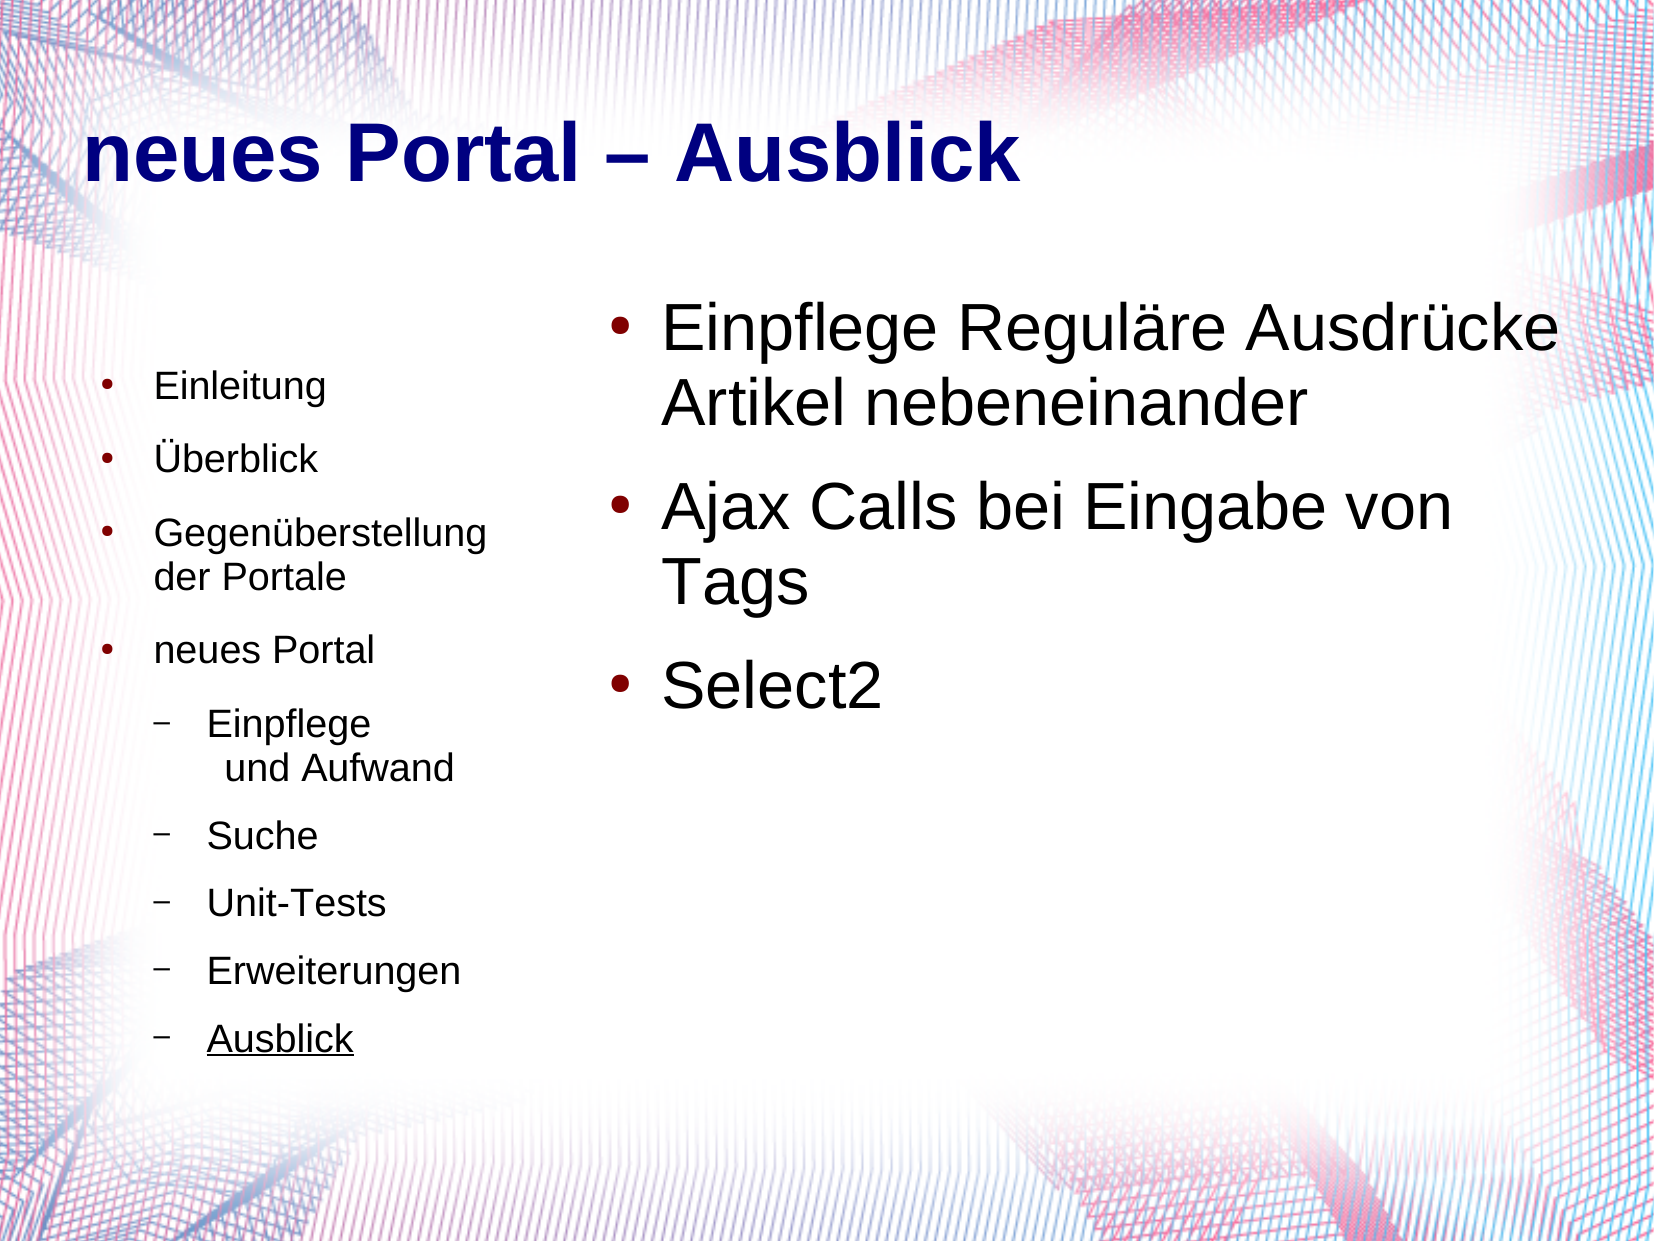

# neues Portal – Ausblick
Einleitung
Überblick
Gegenüberstellung der Portale
neues Portal
Einpflege
und Aufwand
Suche
Unit-Tests
Erweiterungen
Ausblick
Einpflege Reguläre Ausdrücke
Artikel nebeneinander
Ajax Calls bei Eingabe von Tags
Select2